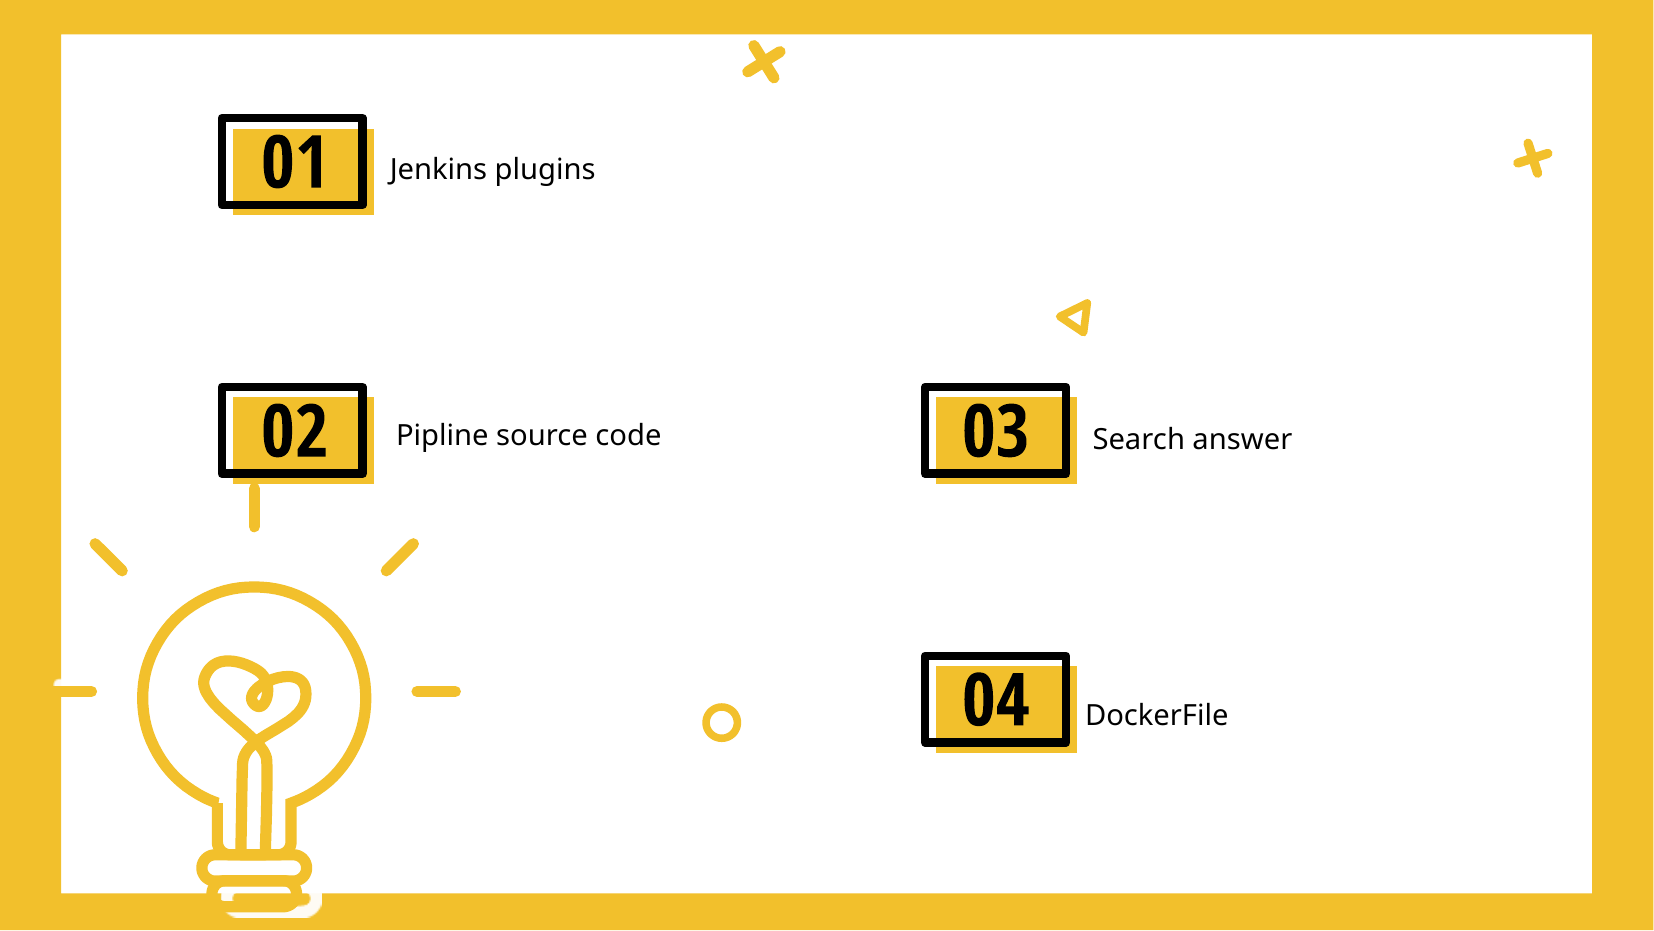

Jenkins plugins
Pipline source code
Search answer
DockerFile